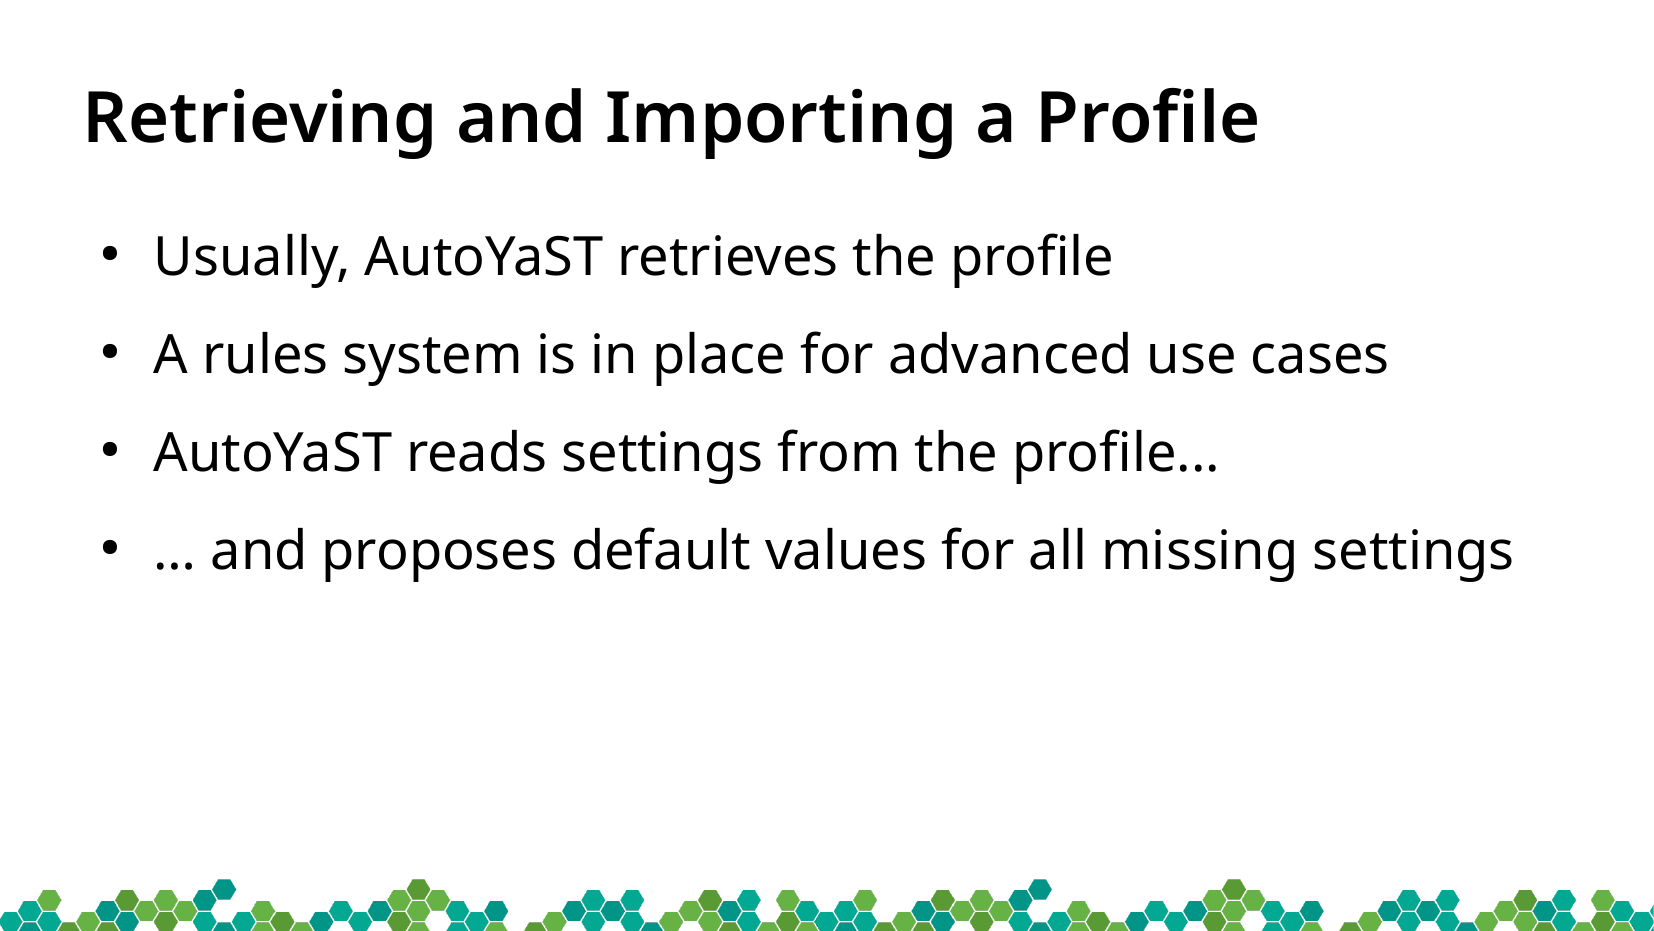

# Retrieving and Importing a Profile
Usually, AutoYaST retrieves the profile
A rules system is in place for advanced use cases
AutoYaST reads settings from the profile...
… and proposes default values for all missing settings